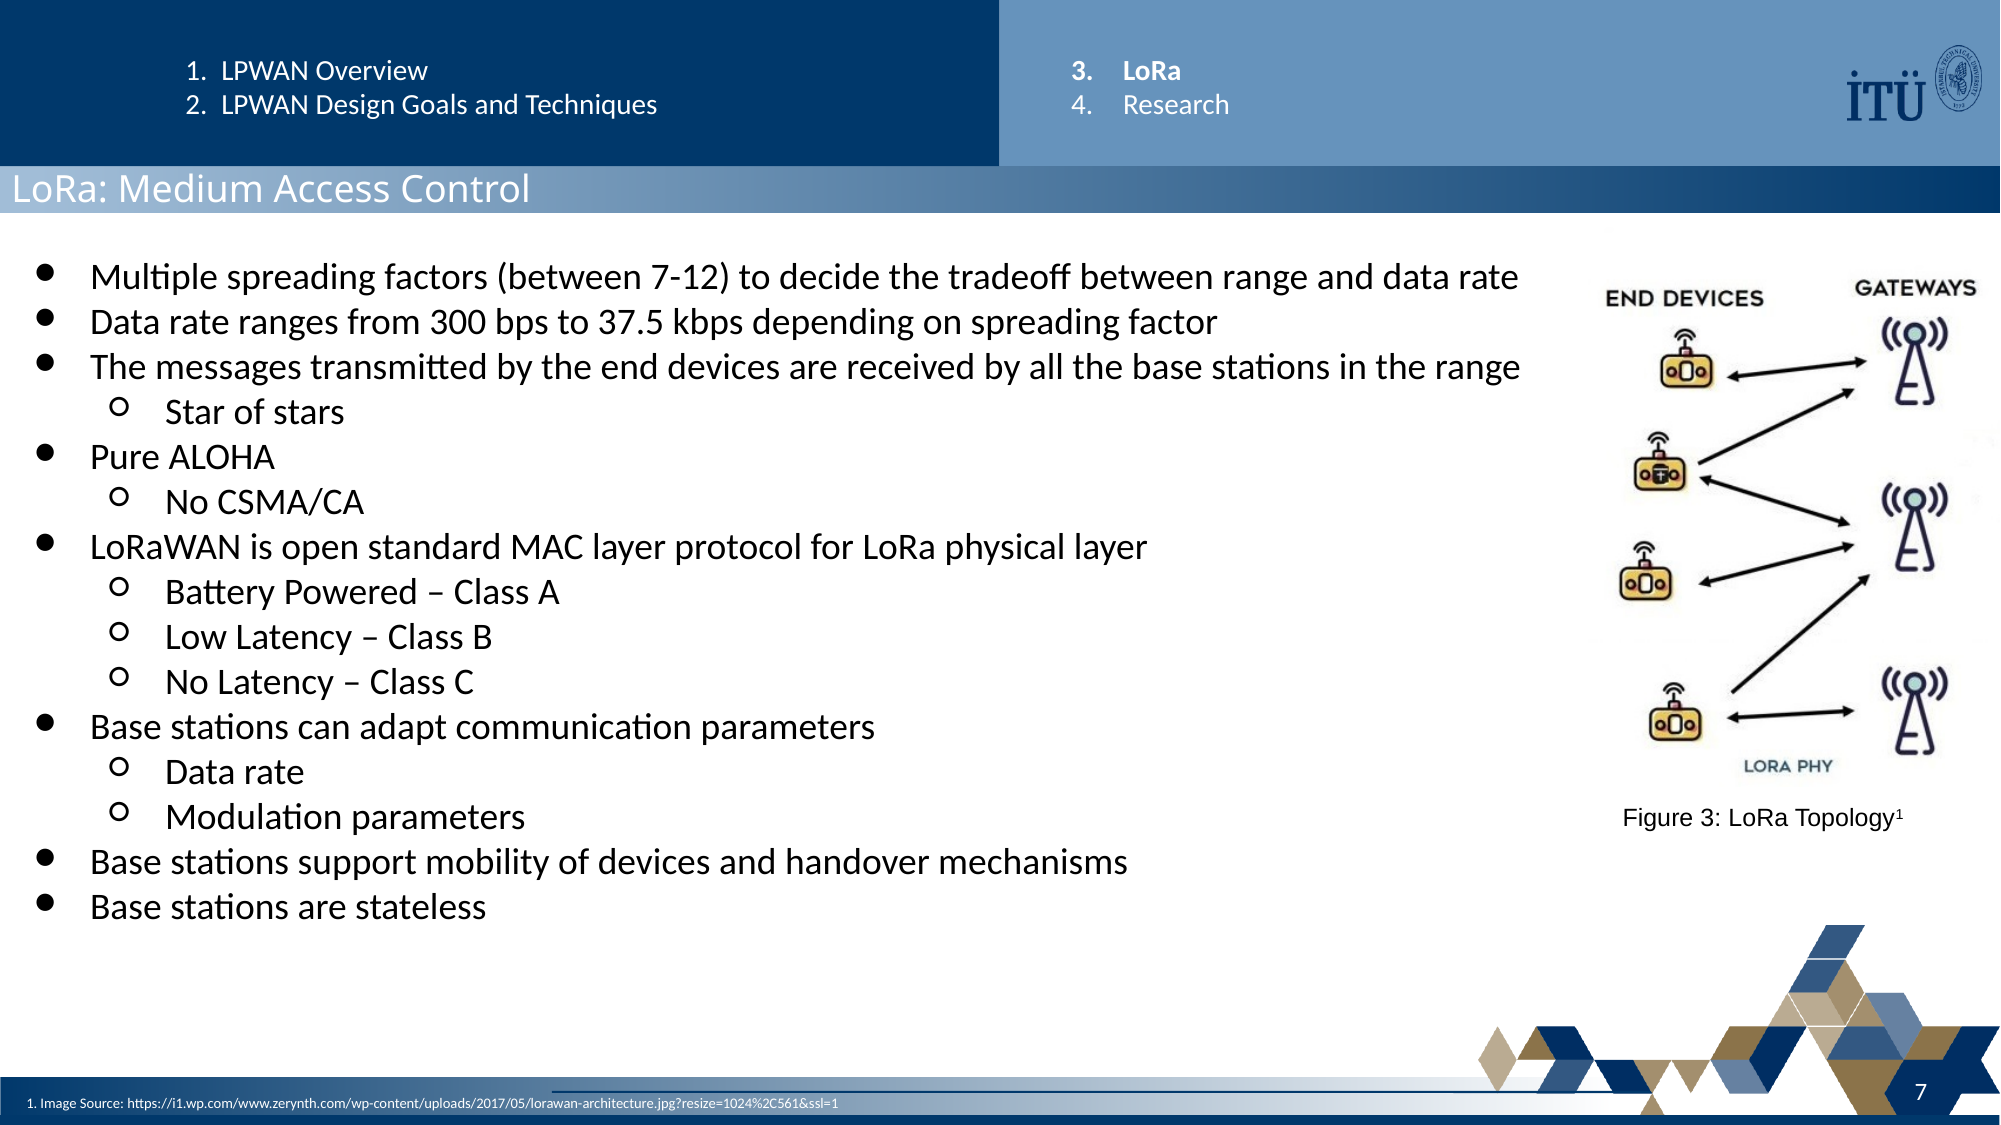

LoRa
Research
LPWAN Overview
LPWAN Design Goals and Techniques
# LoRa: Medium Access Control
Multiple spreading factors (between 7-12) to decide the tradeoff between range and data rate
Data rate ranges from 300 bps to 37.5 kbps depending on spreading factor
The messages transmitted by the end devices are received by all the base stations in the range
Star of stars
Pure ALOHA
No CSMA/CA
LoRaWAN is open standard MAC layer protocol for LoRa physical layer
Battery Powered – Class A
Low Latency – Class B
No Latency – Class C
Base stations can adapt communication parameters
Data rate
Modulation parameters
Base stations support mobility of devices and handover mechanisms
Base stations are stateless
Figure 3: LoRa Topology1
1. Image Source: https://i1.wp.com/www.zerynth.com/wp-content/uploads/2017/05/lorawan-architecture.jpg?resize=1024%2C561&ssl=1